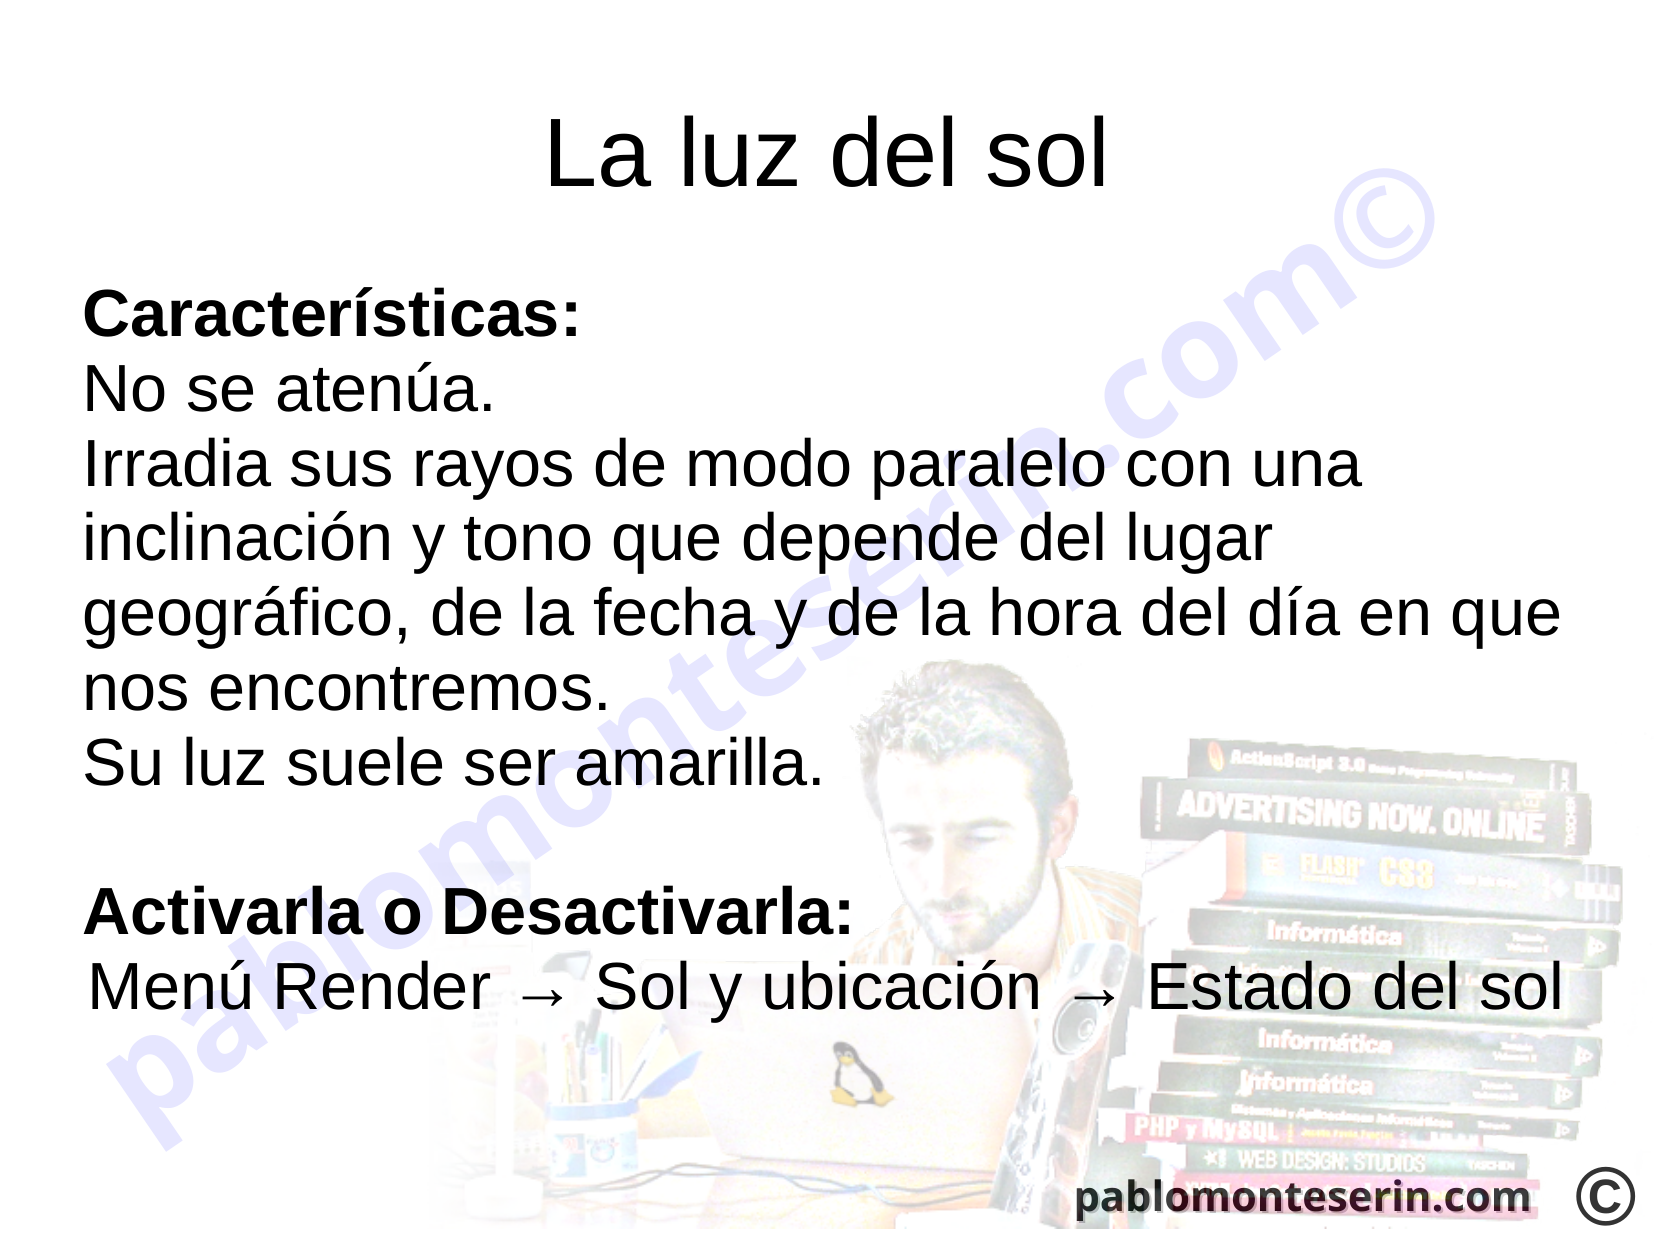

# La luz del sol
Características:
No se atenúa.
Irradia sus rayos de modo paralelo con una inclinación y tono que depende del lugar geográfico, de la fecha y de la hora del día en que nos encontremos.
Su luz suele ser amarilla.
Activarla o Desactivarla:
Menú Render → Sol y ubicación → Estado del sol